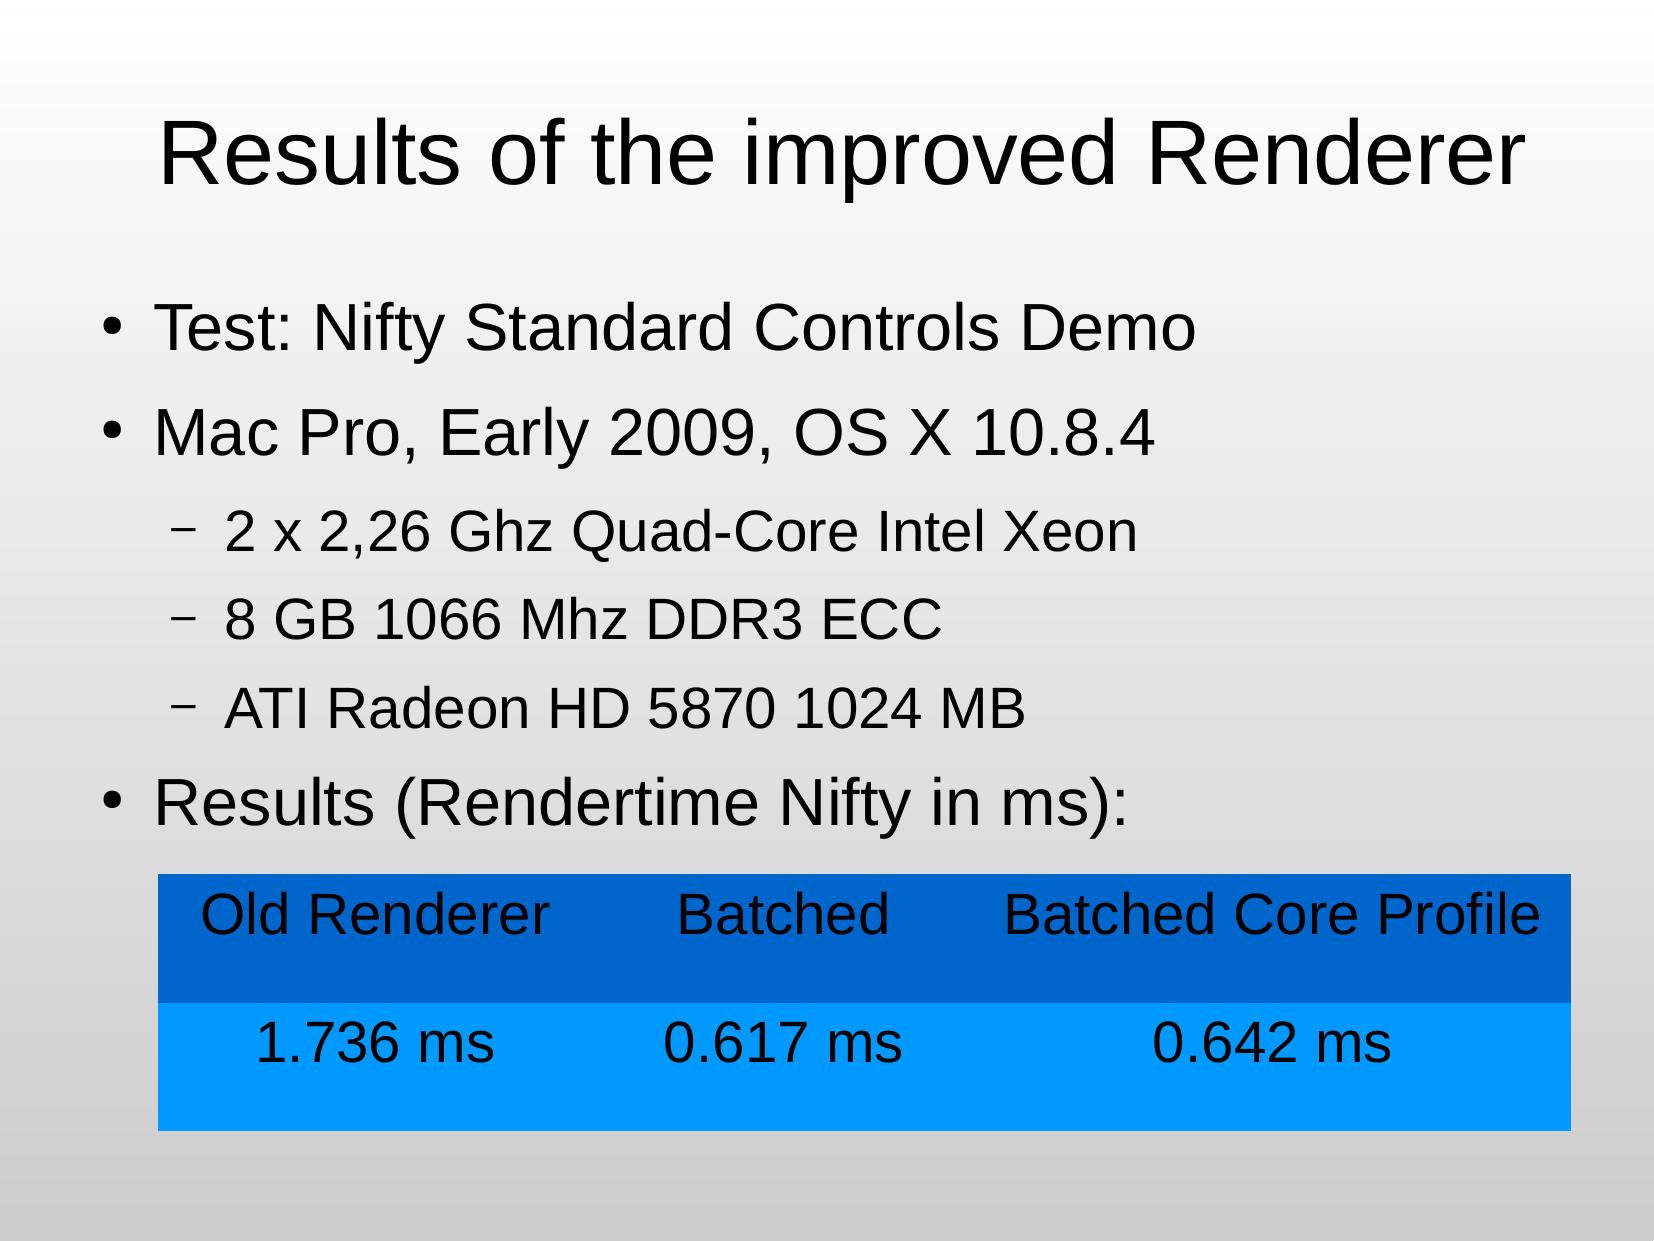

# Results of the improved Renderer
Test: Nifty Standard Controls Demo
Mac Pro, Early 2009, OS X 10.8.4
2 x 2,26 Ghz Quad-Core Intel Xeon
8 GB 1066 Mhz DDR3 ECC
ATI Radeon HD 5870 1024 MB
Results (Rendertime Nifty in ms):
| Old Renderer | Batched | Batched Core Profile |
| --- | --- | --- |
| 1.736 ms | 0.617 ms | 0.642 ms |